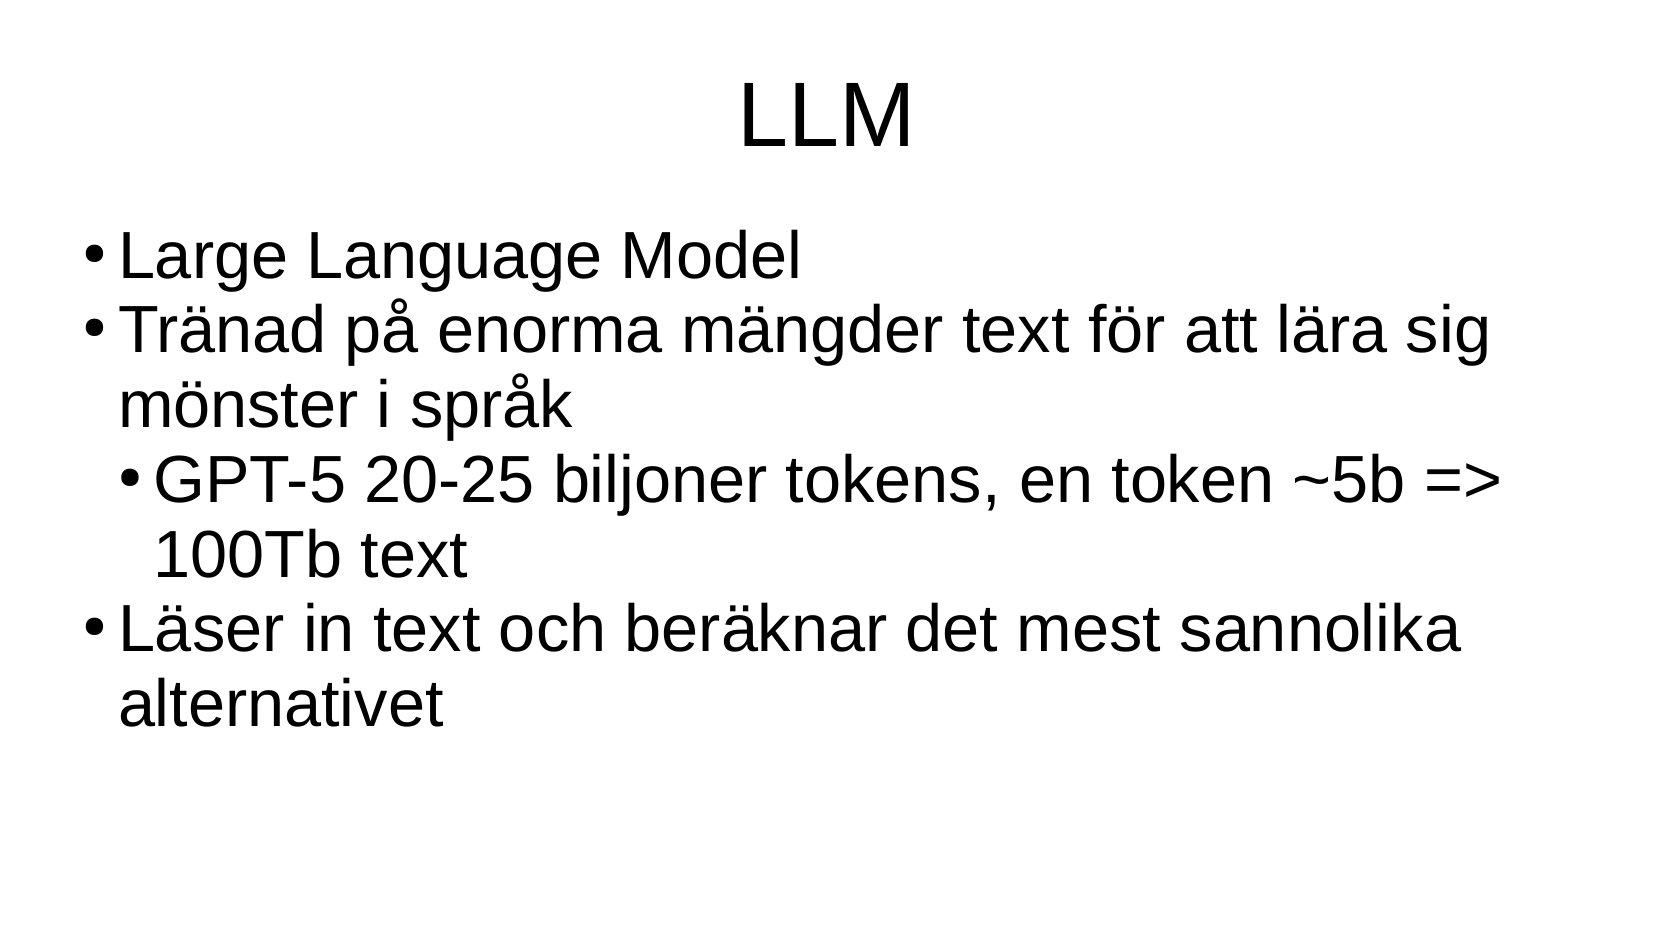

# LLM
Large Language Model
Tränad på enorma mängder text för att lära sig mönster i språk
GPT-5 20-25 biljoner tokens, en token ~5b => 100Tb text
Läser in text och beräknar det mest sannolika alternativet